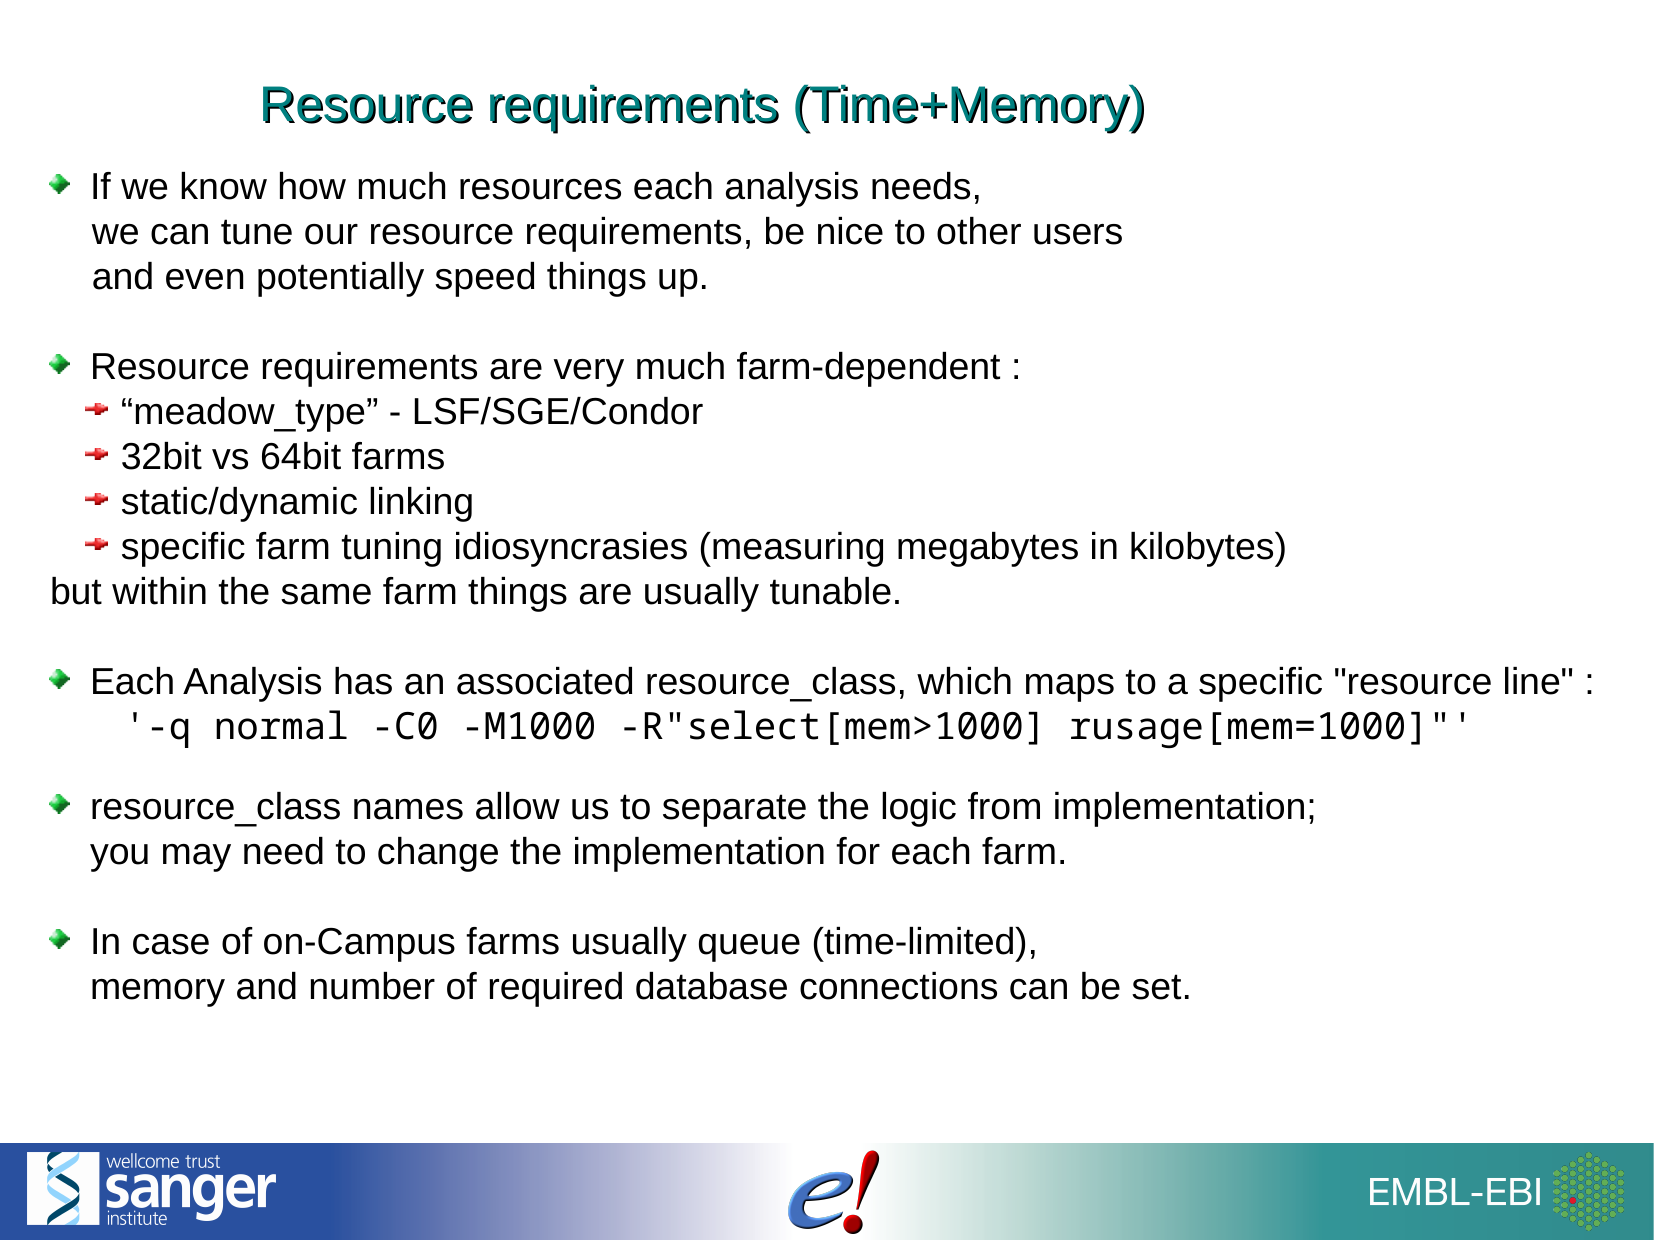

Resource requirements (Time+Memory)
 If we know how much resources each analysis needs,
 we can tune our resource requirements, be nice to other users
 and even potentially speed things up.
 Resource requirements are very much farm-dependent :
“meadow_type” - LSF/SGE/Condor
32bit vs 64bit farms
static/dynamic linking
specific farm tuning idiosyncrasies (measuring megabytes in kilobytes)
but within the same farm things are usually tunable.
 Each Analysis has an associated resource_class, which maps to a specific "resource line" :
	'-q normal -C0 -M1000 -R"select[mem>1000] rusage[mem=1000]"'
 resource_class names allow us to separate the logic from implementation;
 you may need to change the implementation for each farm.
 In case of on-Campus farms usually queue (time-limited),
 memory and number of required database connections can be set.